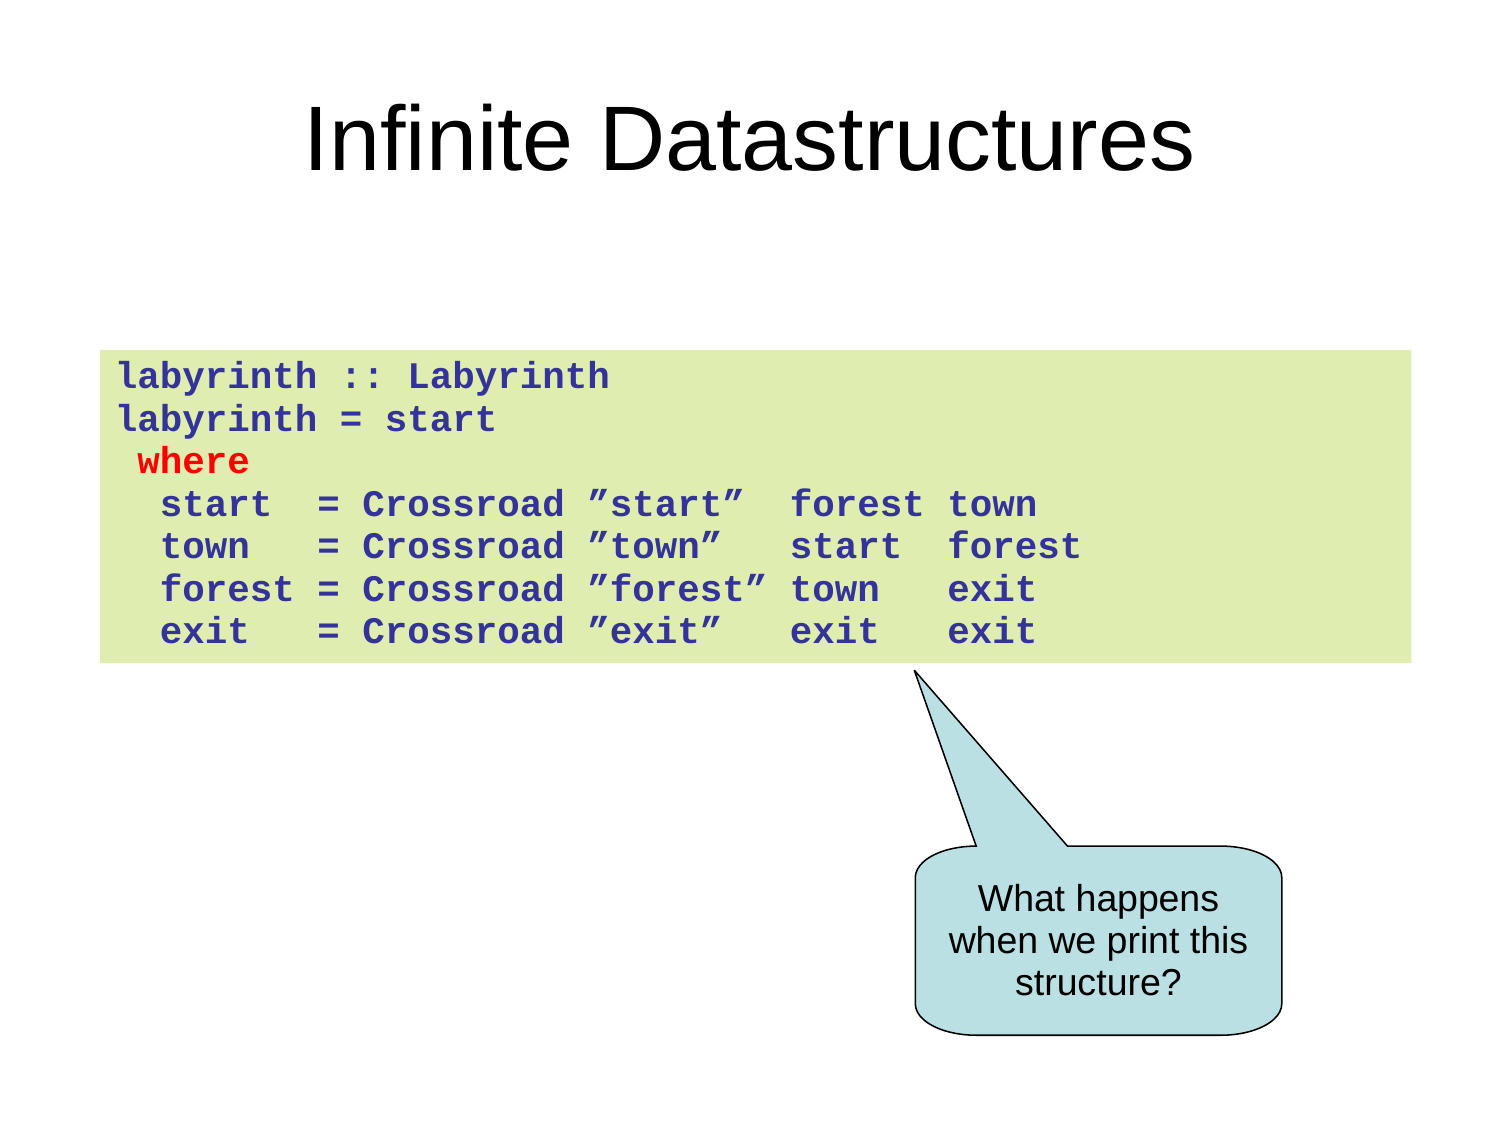

# Infinite Datastructures
labyrinth :: Labyrinth
labyrinth = start
 where
 start = Crossroad ”start” forest town
 town = Crossroad ”town” start forest
 forest = Crossroad ”forest” town exit
 exit = Crossroad ”exit” exit exit
What happens when we print this structure?